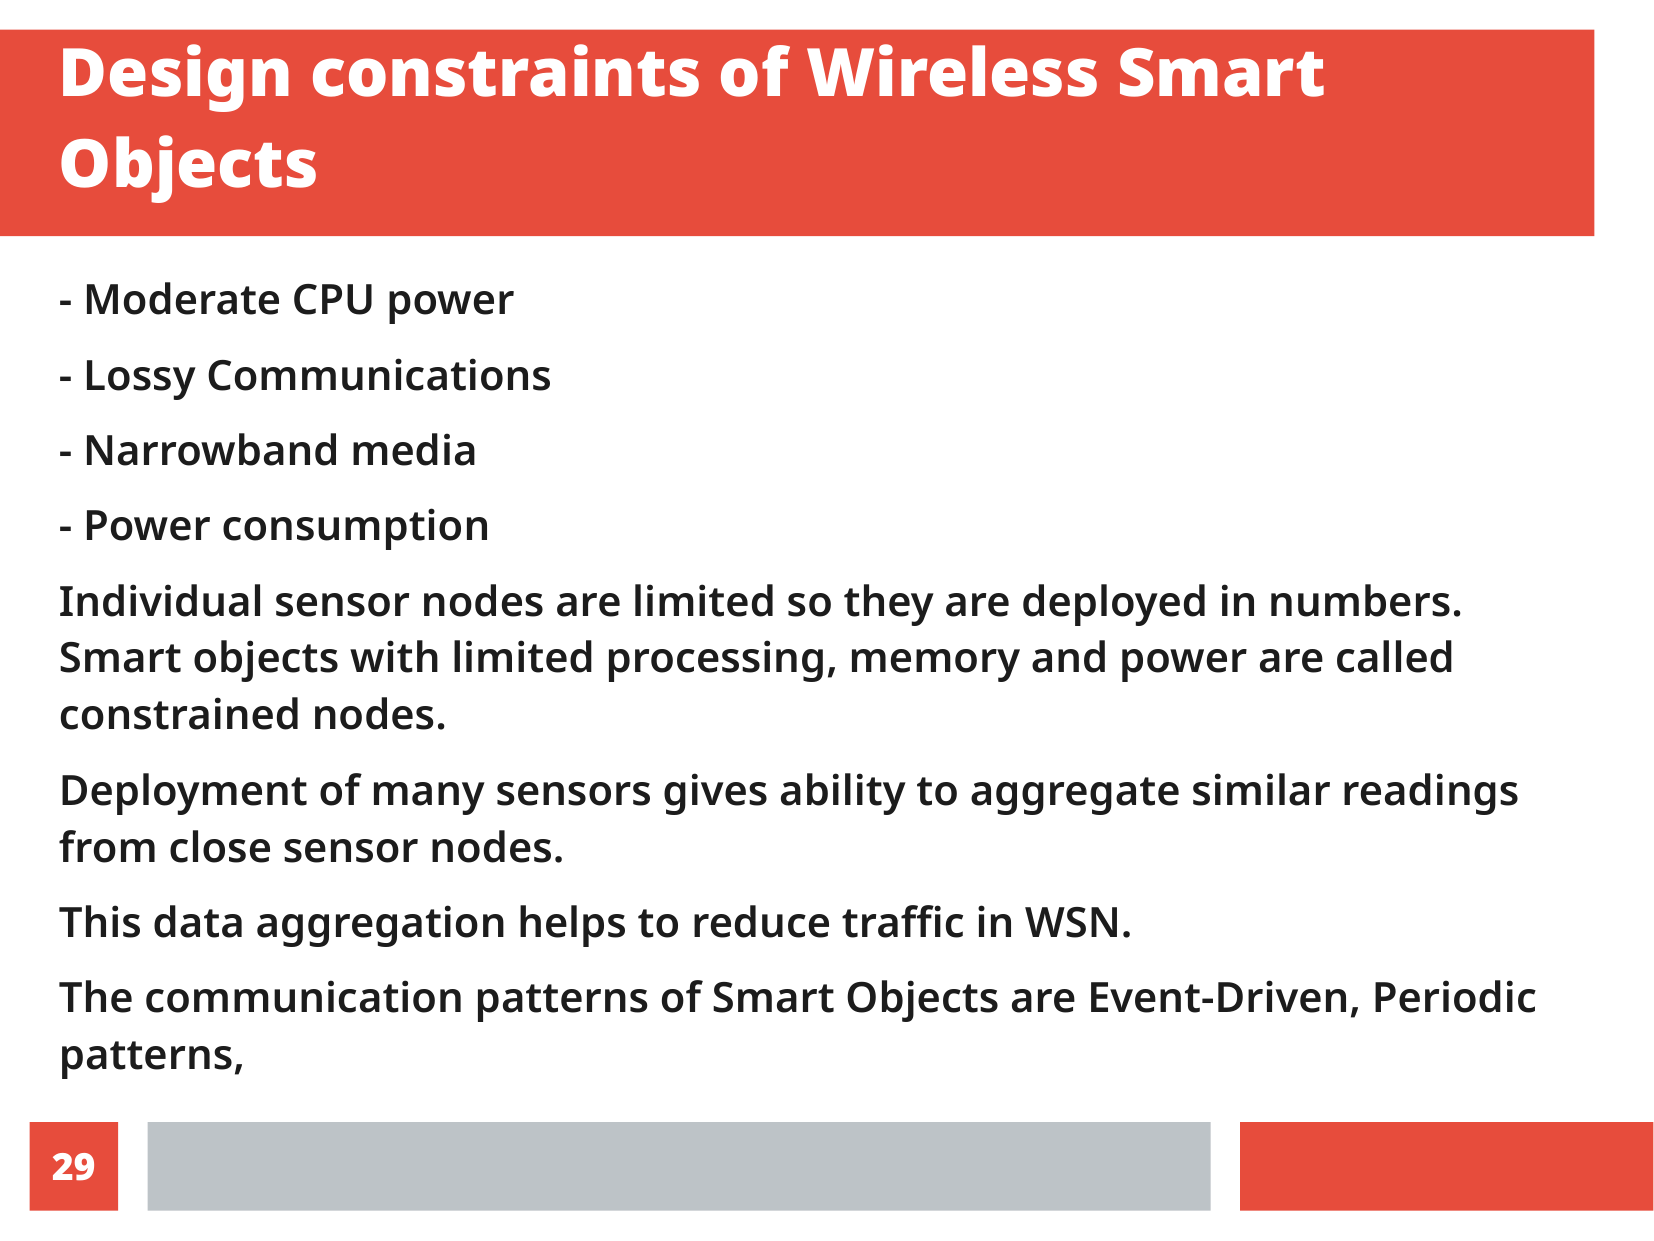

# Design constraints of Wireless Smart Objects
- Moderate CPU power
- Lossy Communications
- Narrowband media
- Power consumption
Individual sensor nodes are limited so they are deployed in numbers. Smart objects with limited processing, memory and power are called constrained nodes.
Deployment of many sensors gives ability to aggregate similar readings from close sensor nodes.
This data aggregation helps to reduce traffic in WSN.
The communication patterns of Smart Objects are Event-Driven, Periodic patterns,
29